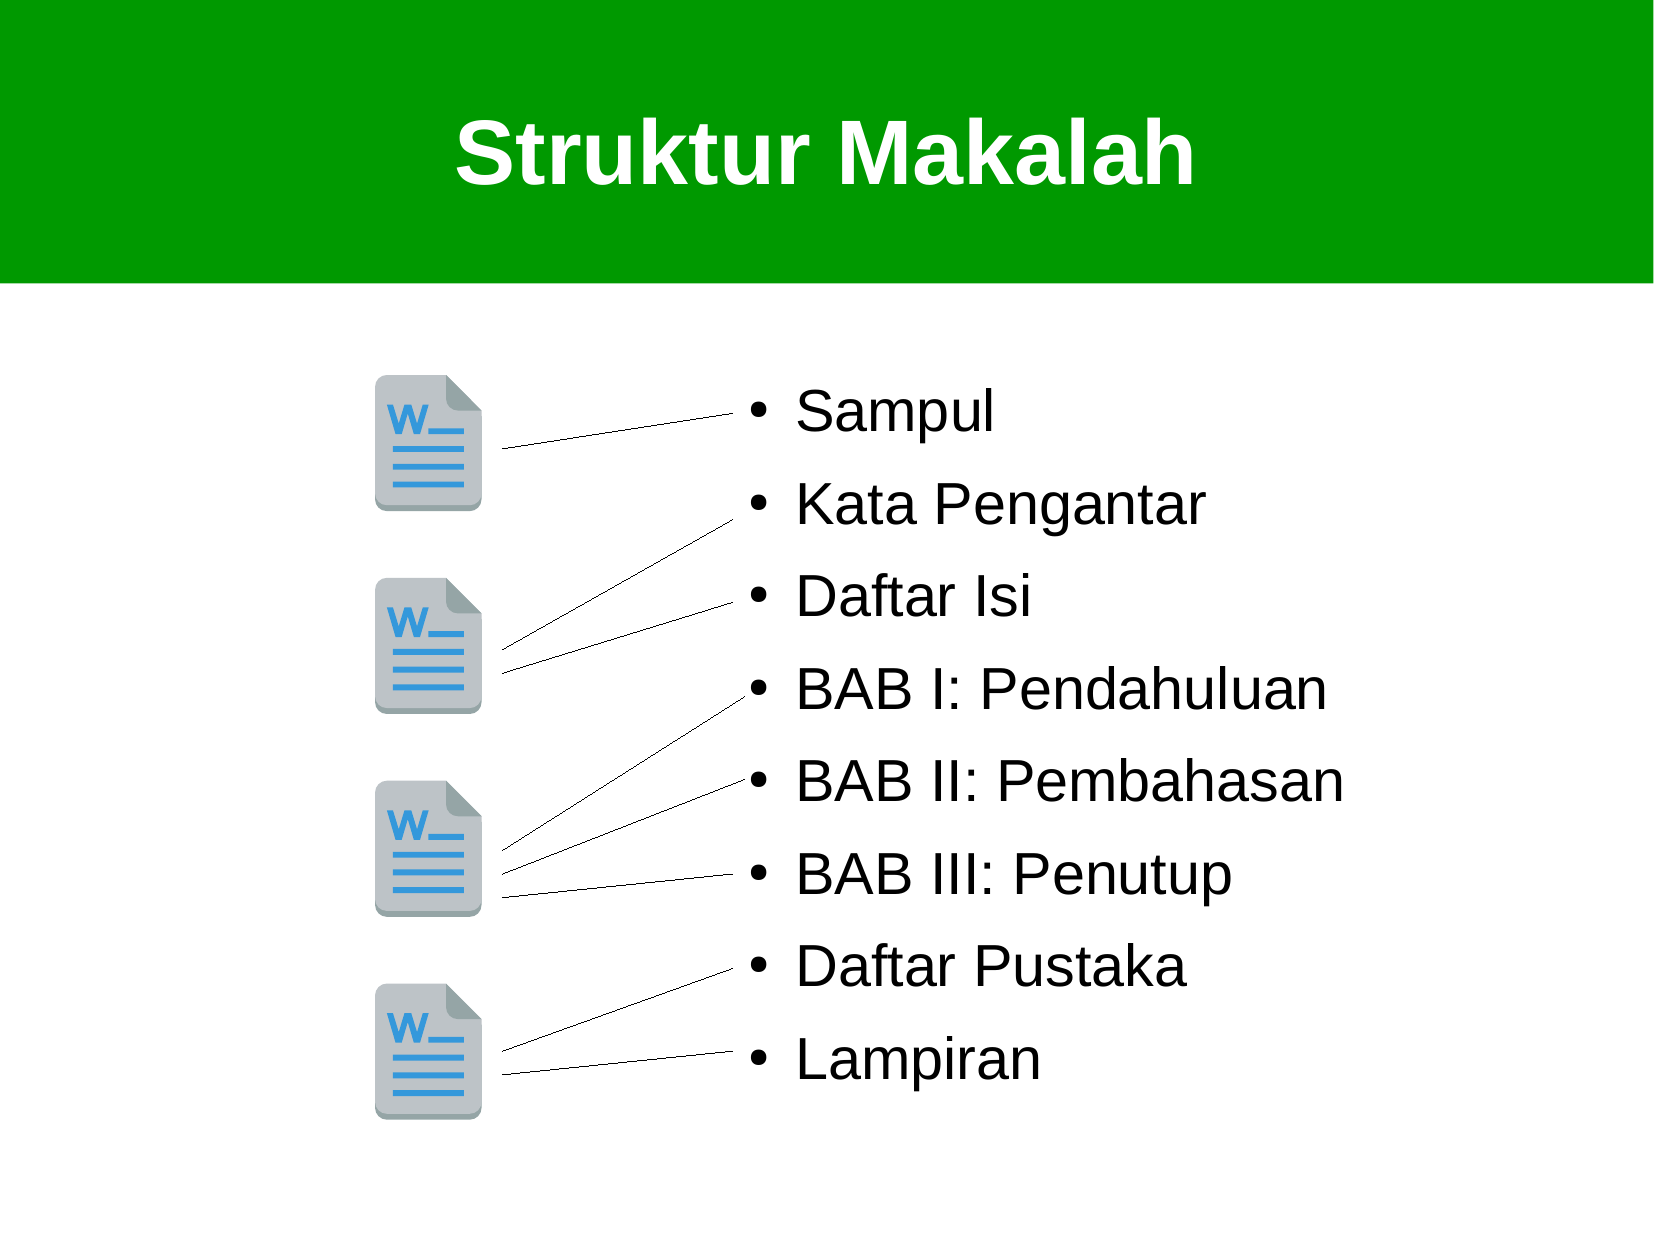

# Struktur Makalah
Sampul
Kata Pengantar
Daftar Isi
BAB I: Pendahuluan
BAB II: Pembahasan
BAB III: Penutup
Daftar Pustaka
Lampiran
Struktur Makalah